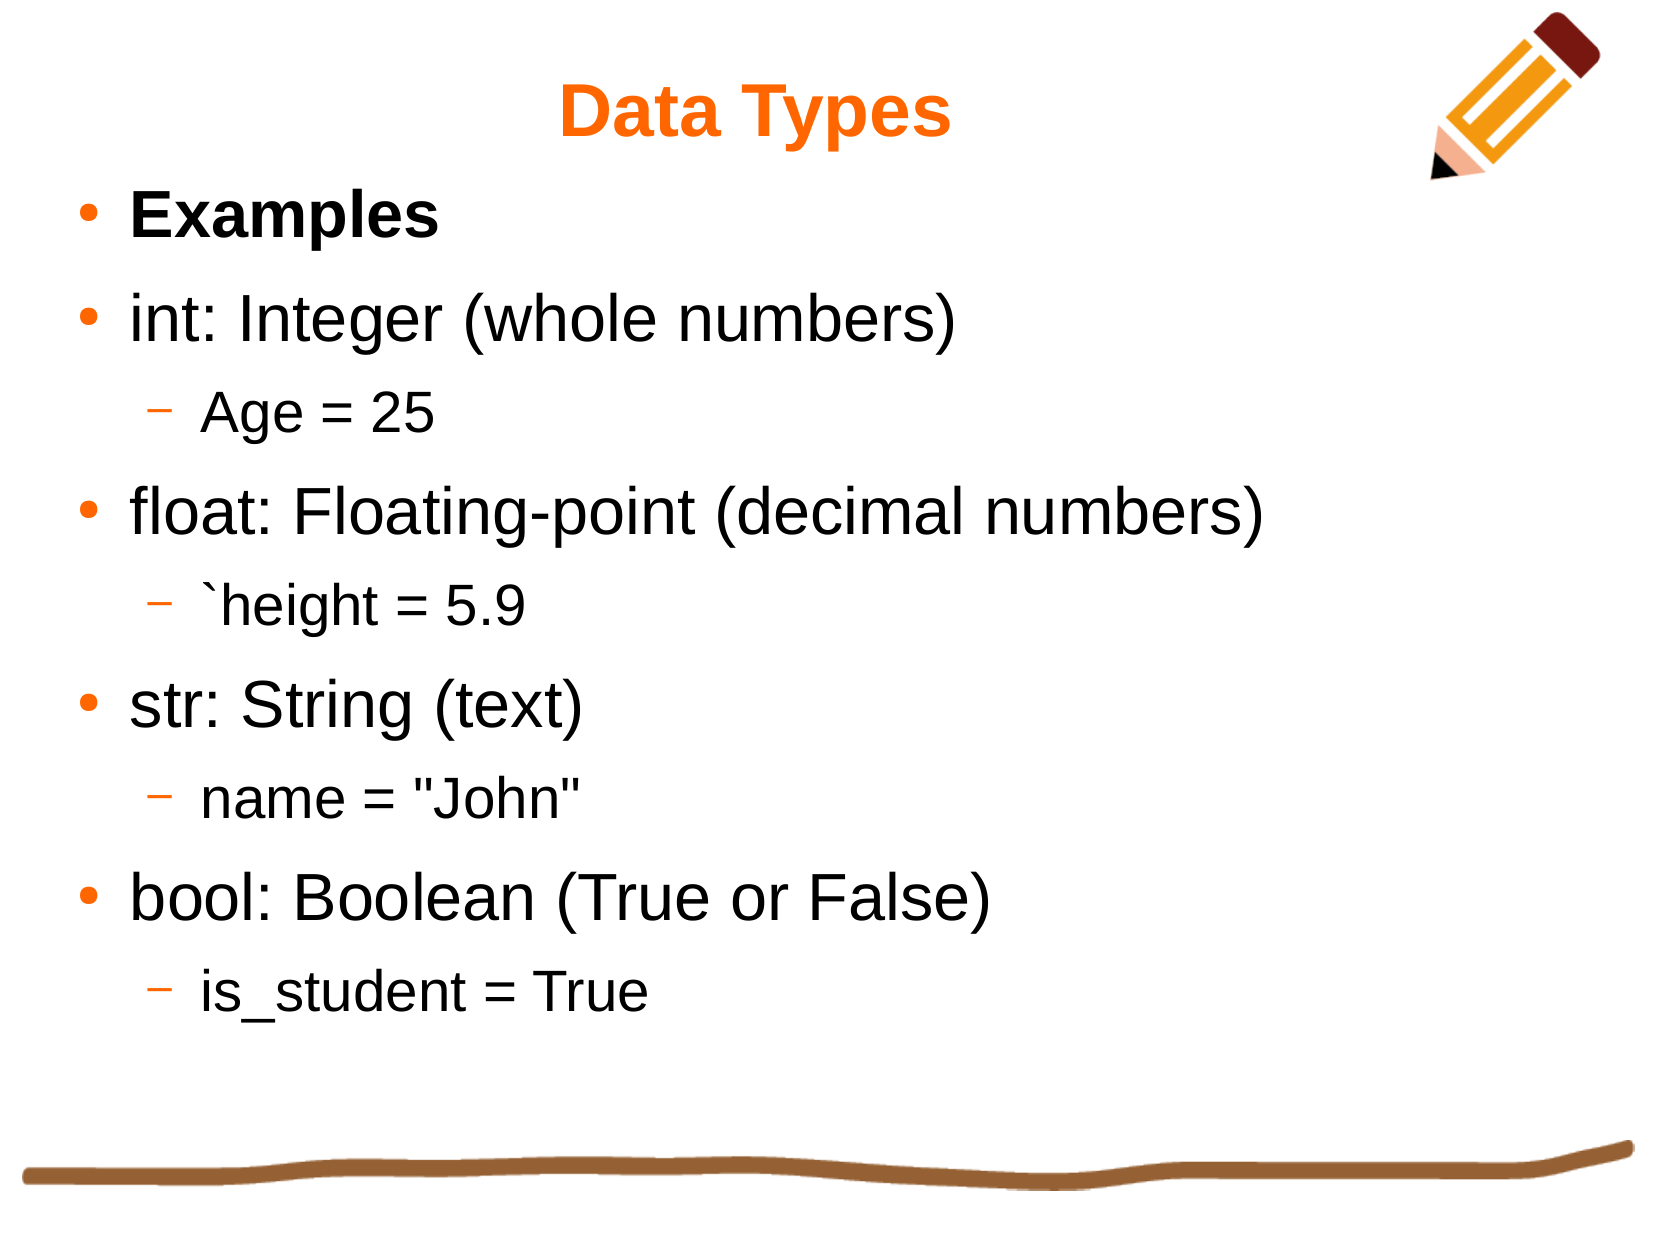

# Data Types
Examples
int: Integer (whole numbers)
Age = 25
float: Floating-point (decimal numbers)
`height = 5.9
str: String (text)
name = "John"
bool: Boolean (True or False)
is_student = True